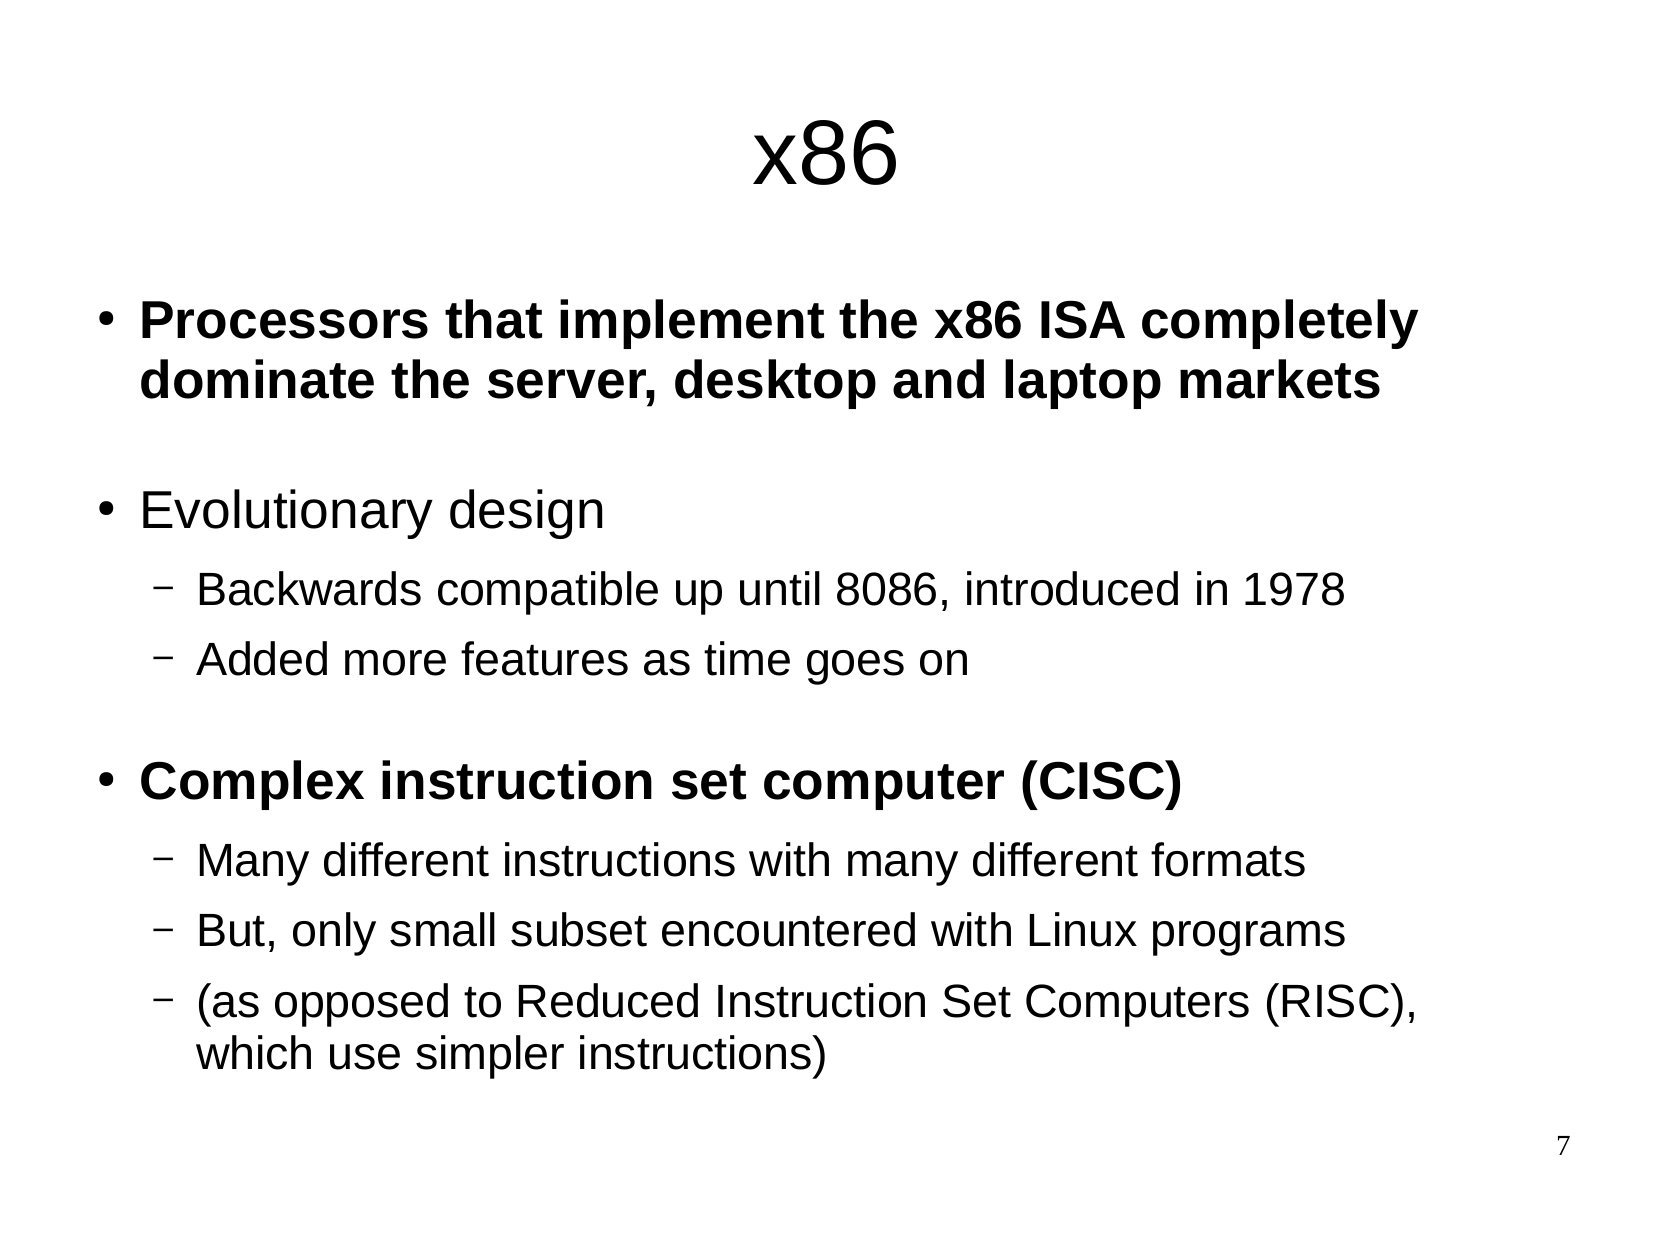

# x86
Processors that implement the x86 ISA completely dominate the server, desktop and laptop markets
Evolutionary design
Backwards compatible up until 8086, introduced in 1978
Added more features as time goes on
Complex instruction set computer (CISC)
Many different instructions with many different formats
But, only small subset encountered with Linux programs
(as opposed to Reduced Instruction Set Computers (RISC), which use simpler instructions)
7